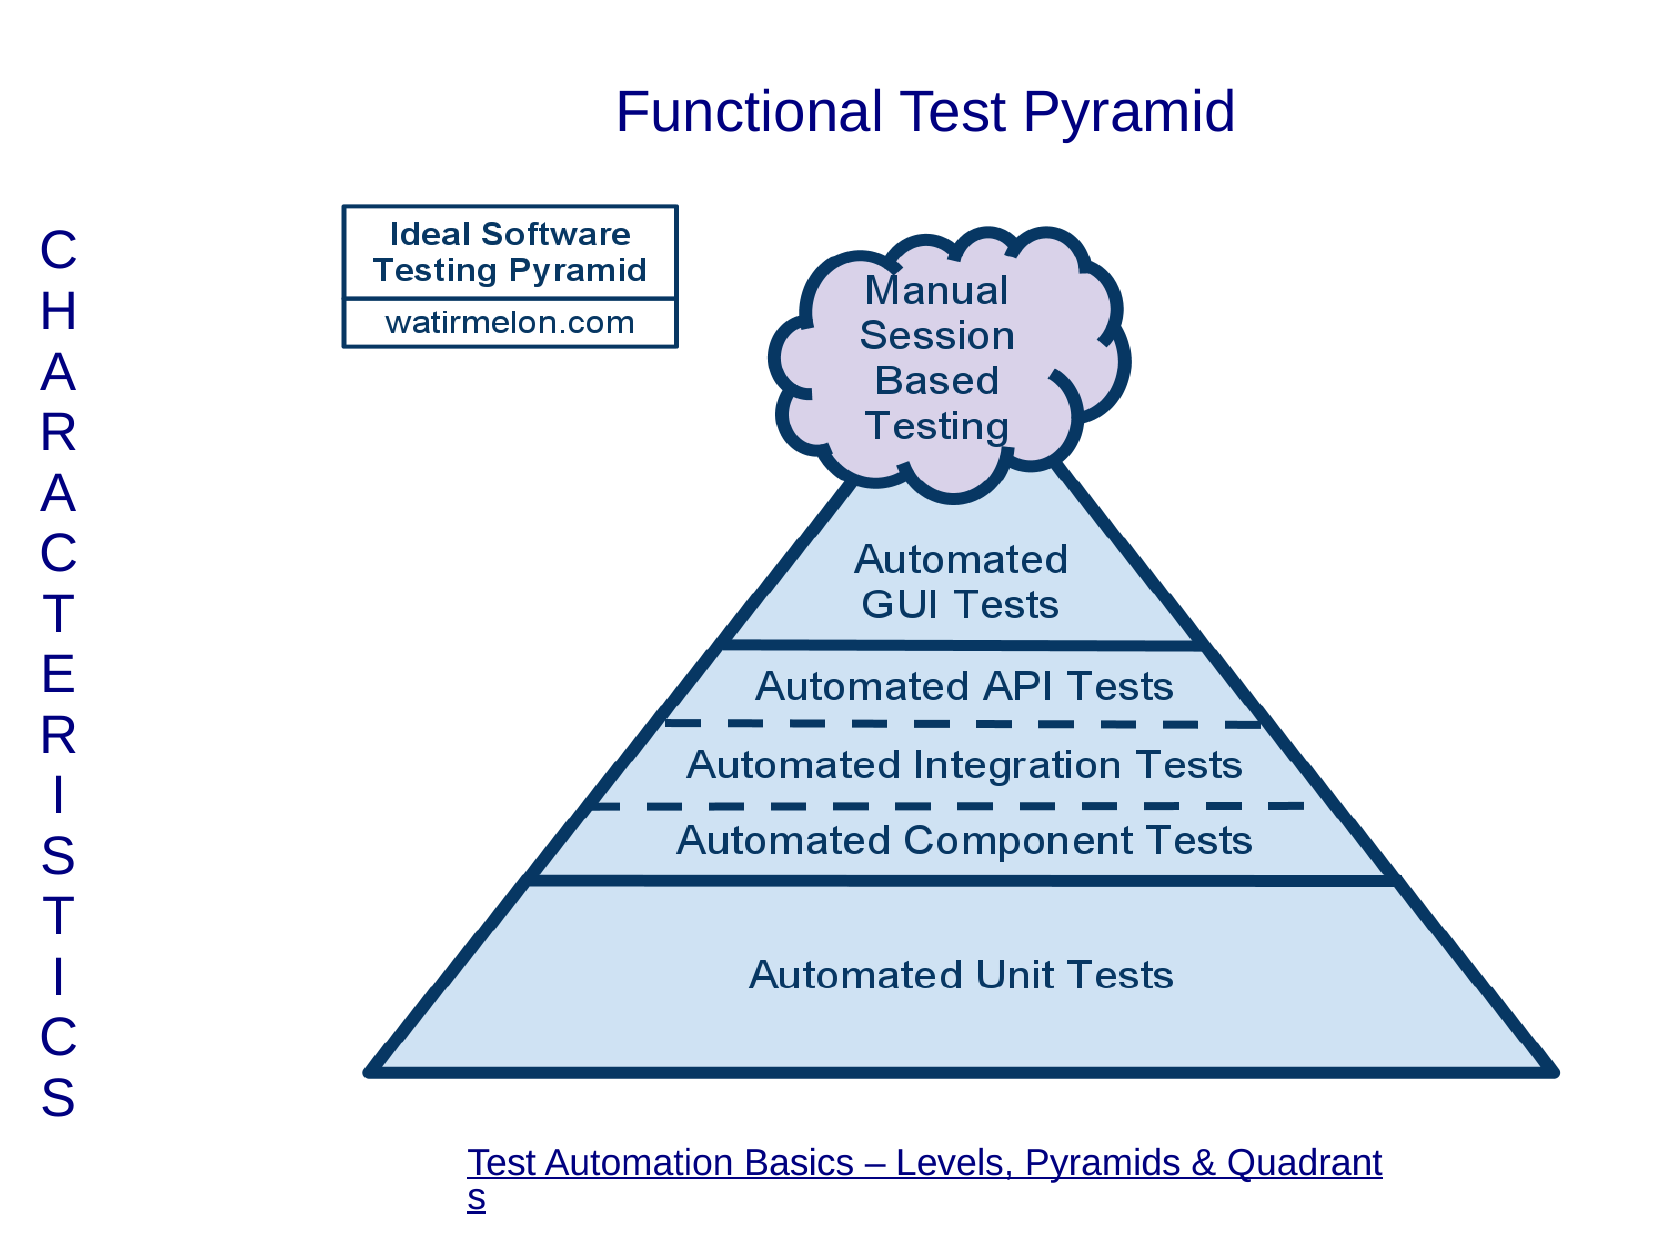

Functional Test Pyramid
C
HARACTERISTICS
Test Automation Basics – Levels, Pyramids & Quadrants